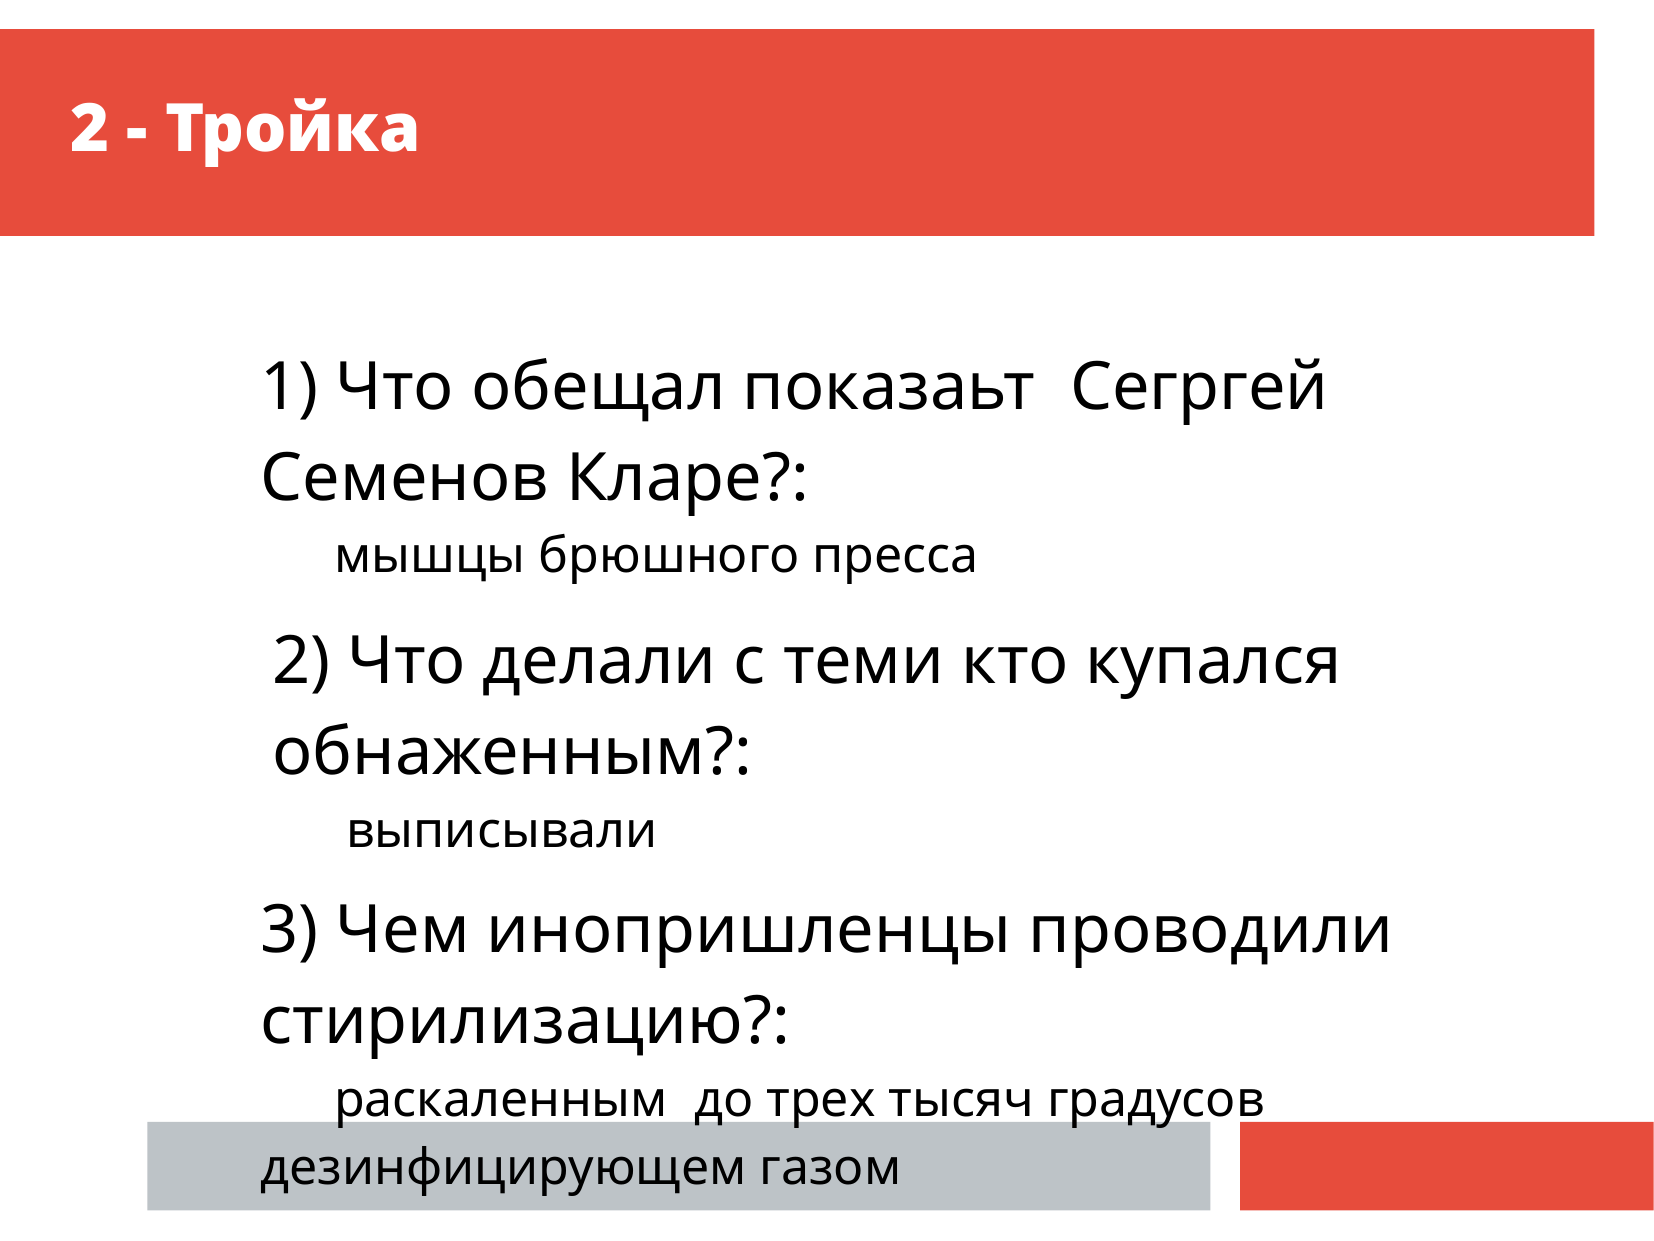

# 2 - Тройка
1) Что обещал показаьт Сегргей Семенов Кларе?:
	мышцы брюшного пресса
2) Что делали с теми кто купался обнаженным?:
	выписывали
3) Чем инопришленцы проводили стирилизацию?:
	раскаленным до трех тысяч градусов дезинфицирующем газом